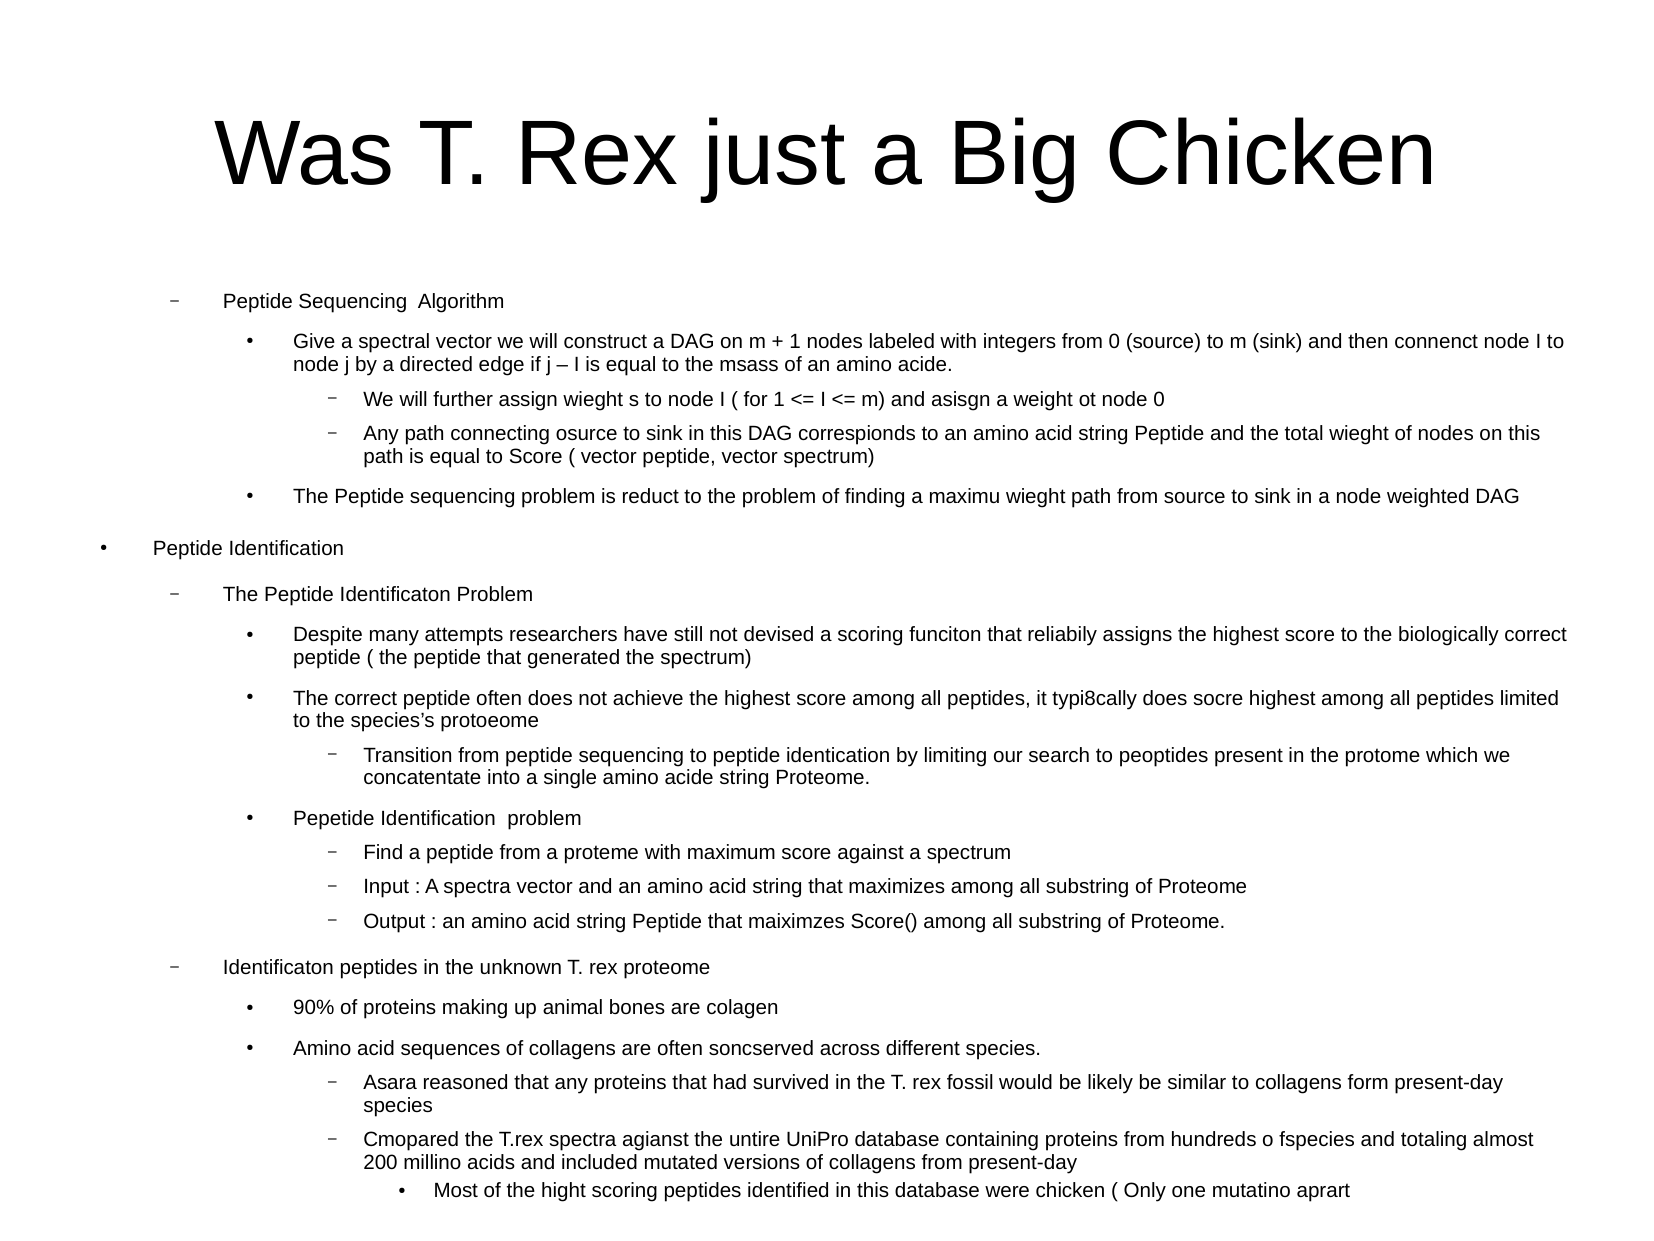

# Was T. Rex just a Big Chicken
Peptide Sequencing Algorithm
Give a spectral vector we will construct a DAG on m + 1 nodes labeled with integers from 0 (source) to m (sink) and then connenct node I to node j by a directed edge if j – I is equal to the msass of an amino acide.
We will further assign wieght s to node I ( for 1 <= I <= m) and asisgn a weight ot node 0
Any path connecting osurce to sink in this DAG correspionds to an amino acid string Peptide and the total wieght of nodes on this path is equal to Score ( vector peptide, vector spectrum)
The Peptide sequencing problem is reduct to the problem of finding a maximu wieght path from source to sink in a node weighted DAG
Peptide Identification
The Peptide Identificaton Problem
Despite many attempts researchers have still not devised a scoring funciton that reliabily assigns the highest score to the biologically correct peptide ( the peptide that generated the spectrum)
The correct peptide often does not achieve the highest score among all peptides, it typi8cally does socre highest among all peptides limited to the species’s protoeome
Transition from peptide sequencing to peptide identication by limiting our search to peoptides present in the protome which we concatentate into a single amino acide string Proteome.
Pepetide Identification problem
Find a peptide from a proteme with maximum score against a spectrum
Input : A spectra vector and an amino acid string that maximizes among all substring of Proteome
Output : an amino acid string Peptide that maiximzes Score() among all substring of Proteome.
Identificaton peptides in the unknown T. rex proteome
90% of proteins making up animal bones are colagen
Amino acid sequences of collagens are often soncserved across different species.
Asara reasoned that any proteins that had survived in the T. rex fossil would be likely be similar to collagens form present-day species
Cmopared the T.rex spectra agianst the untire UniPro database containing proteins from hundreds o fspecies and totaling almost 200 millino acids and included mutated versions of collagens from present-day
Most of the hight scoring peptides identified in this database were chicken ( Only one mutatino aprart